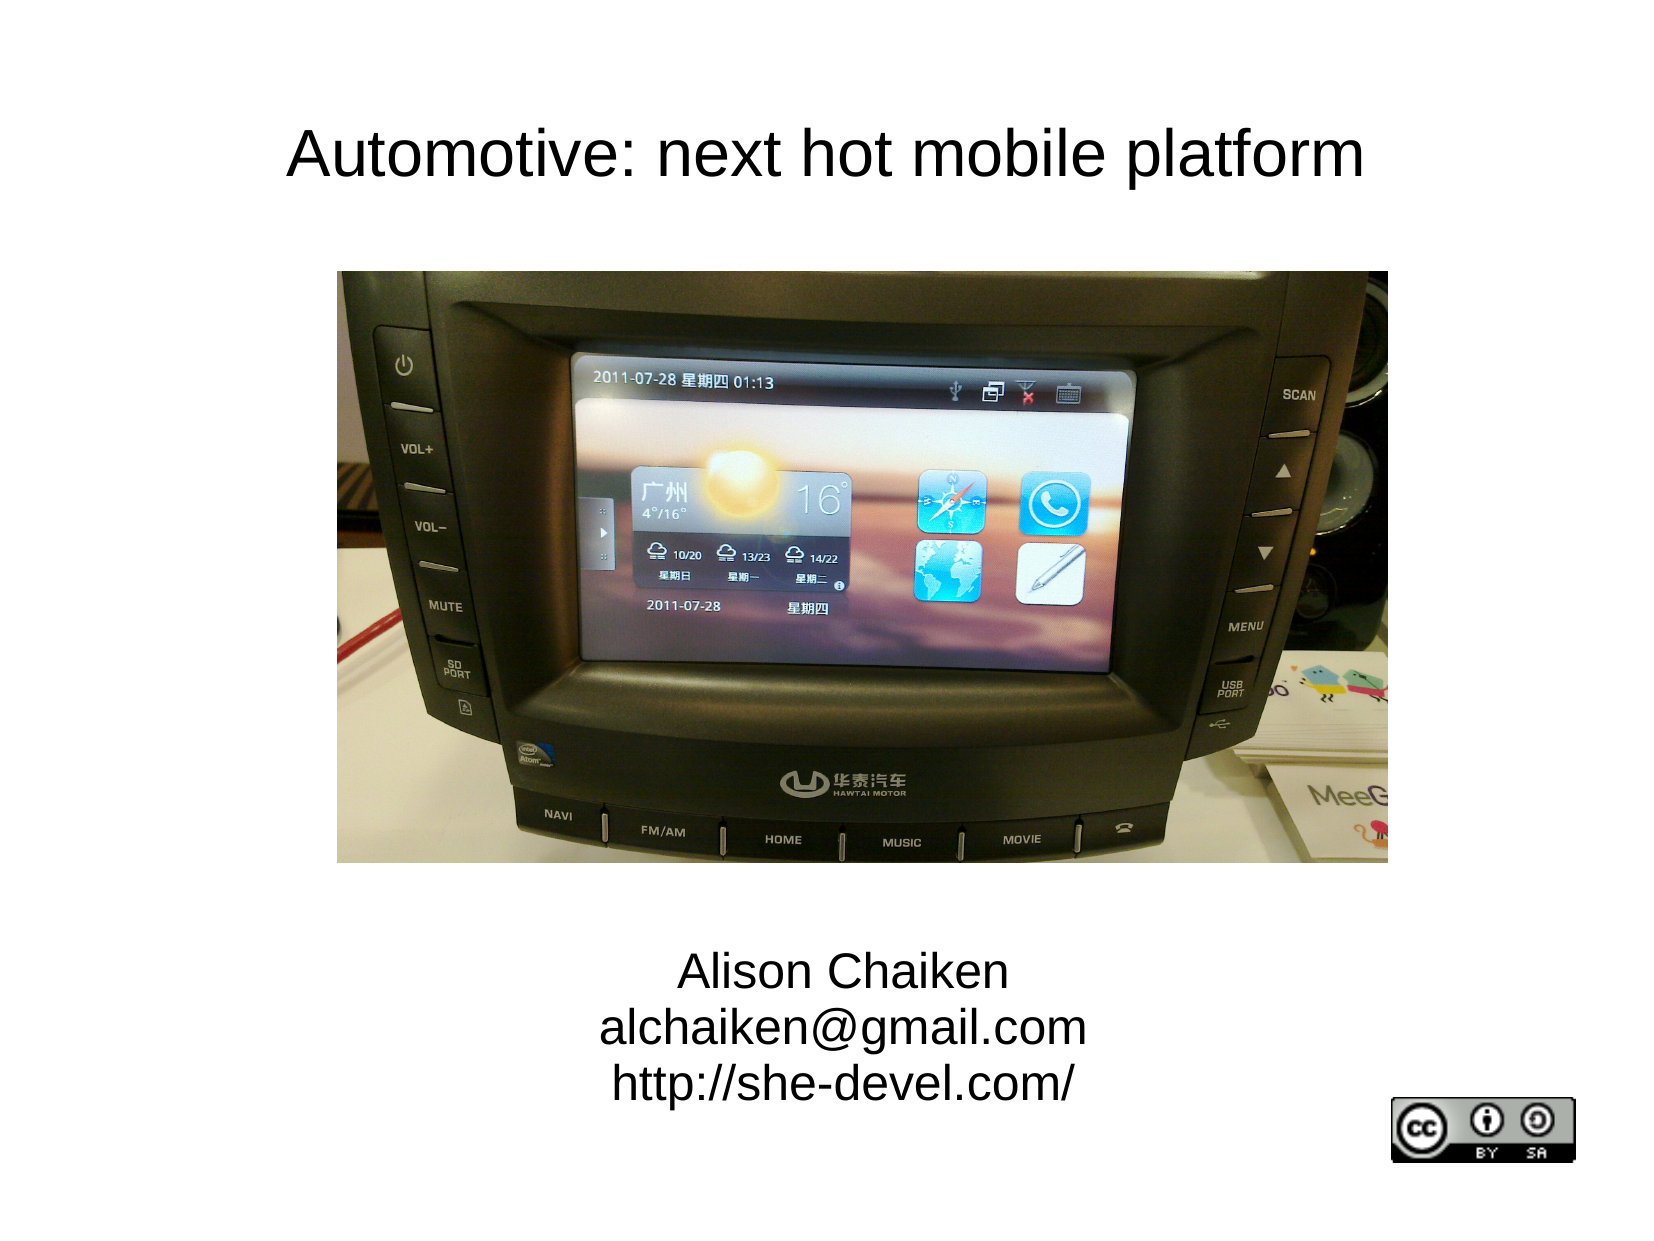

# Automotive: next hot mobile platform
Alison Chaiken
alchaiken@gmail.com
http://she-devel.com/